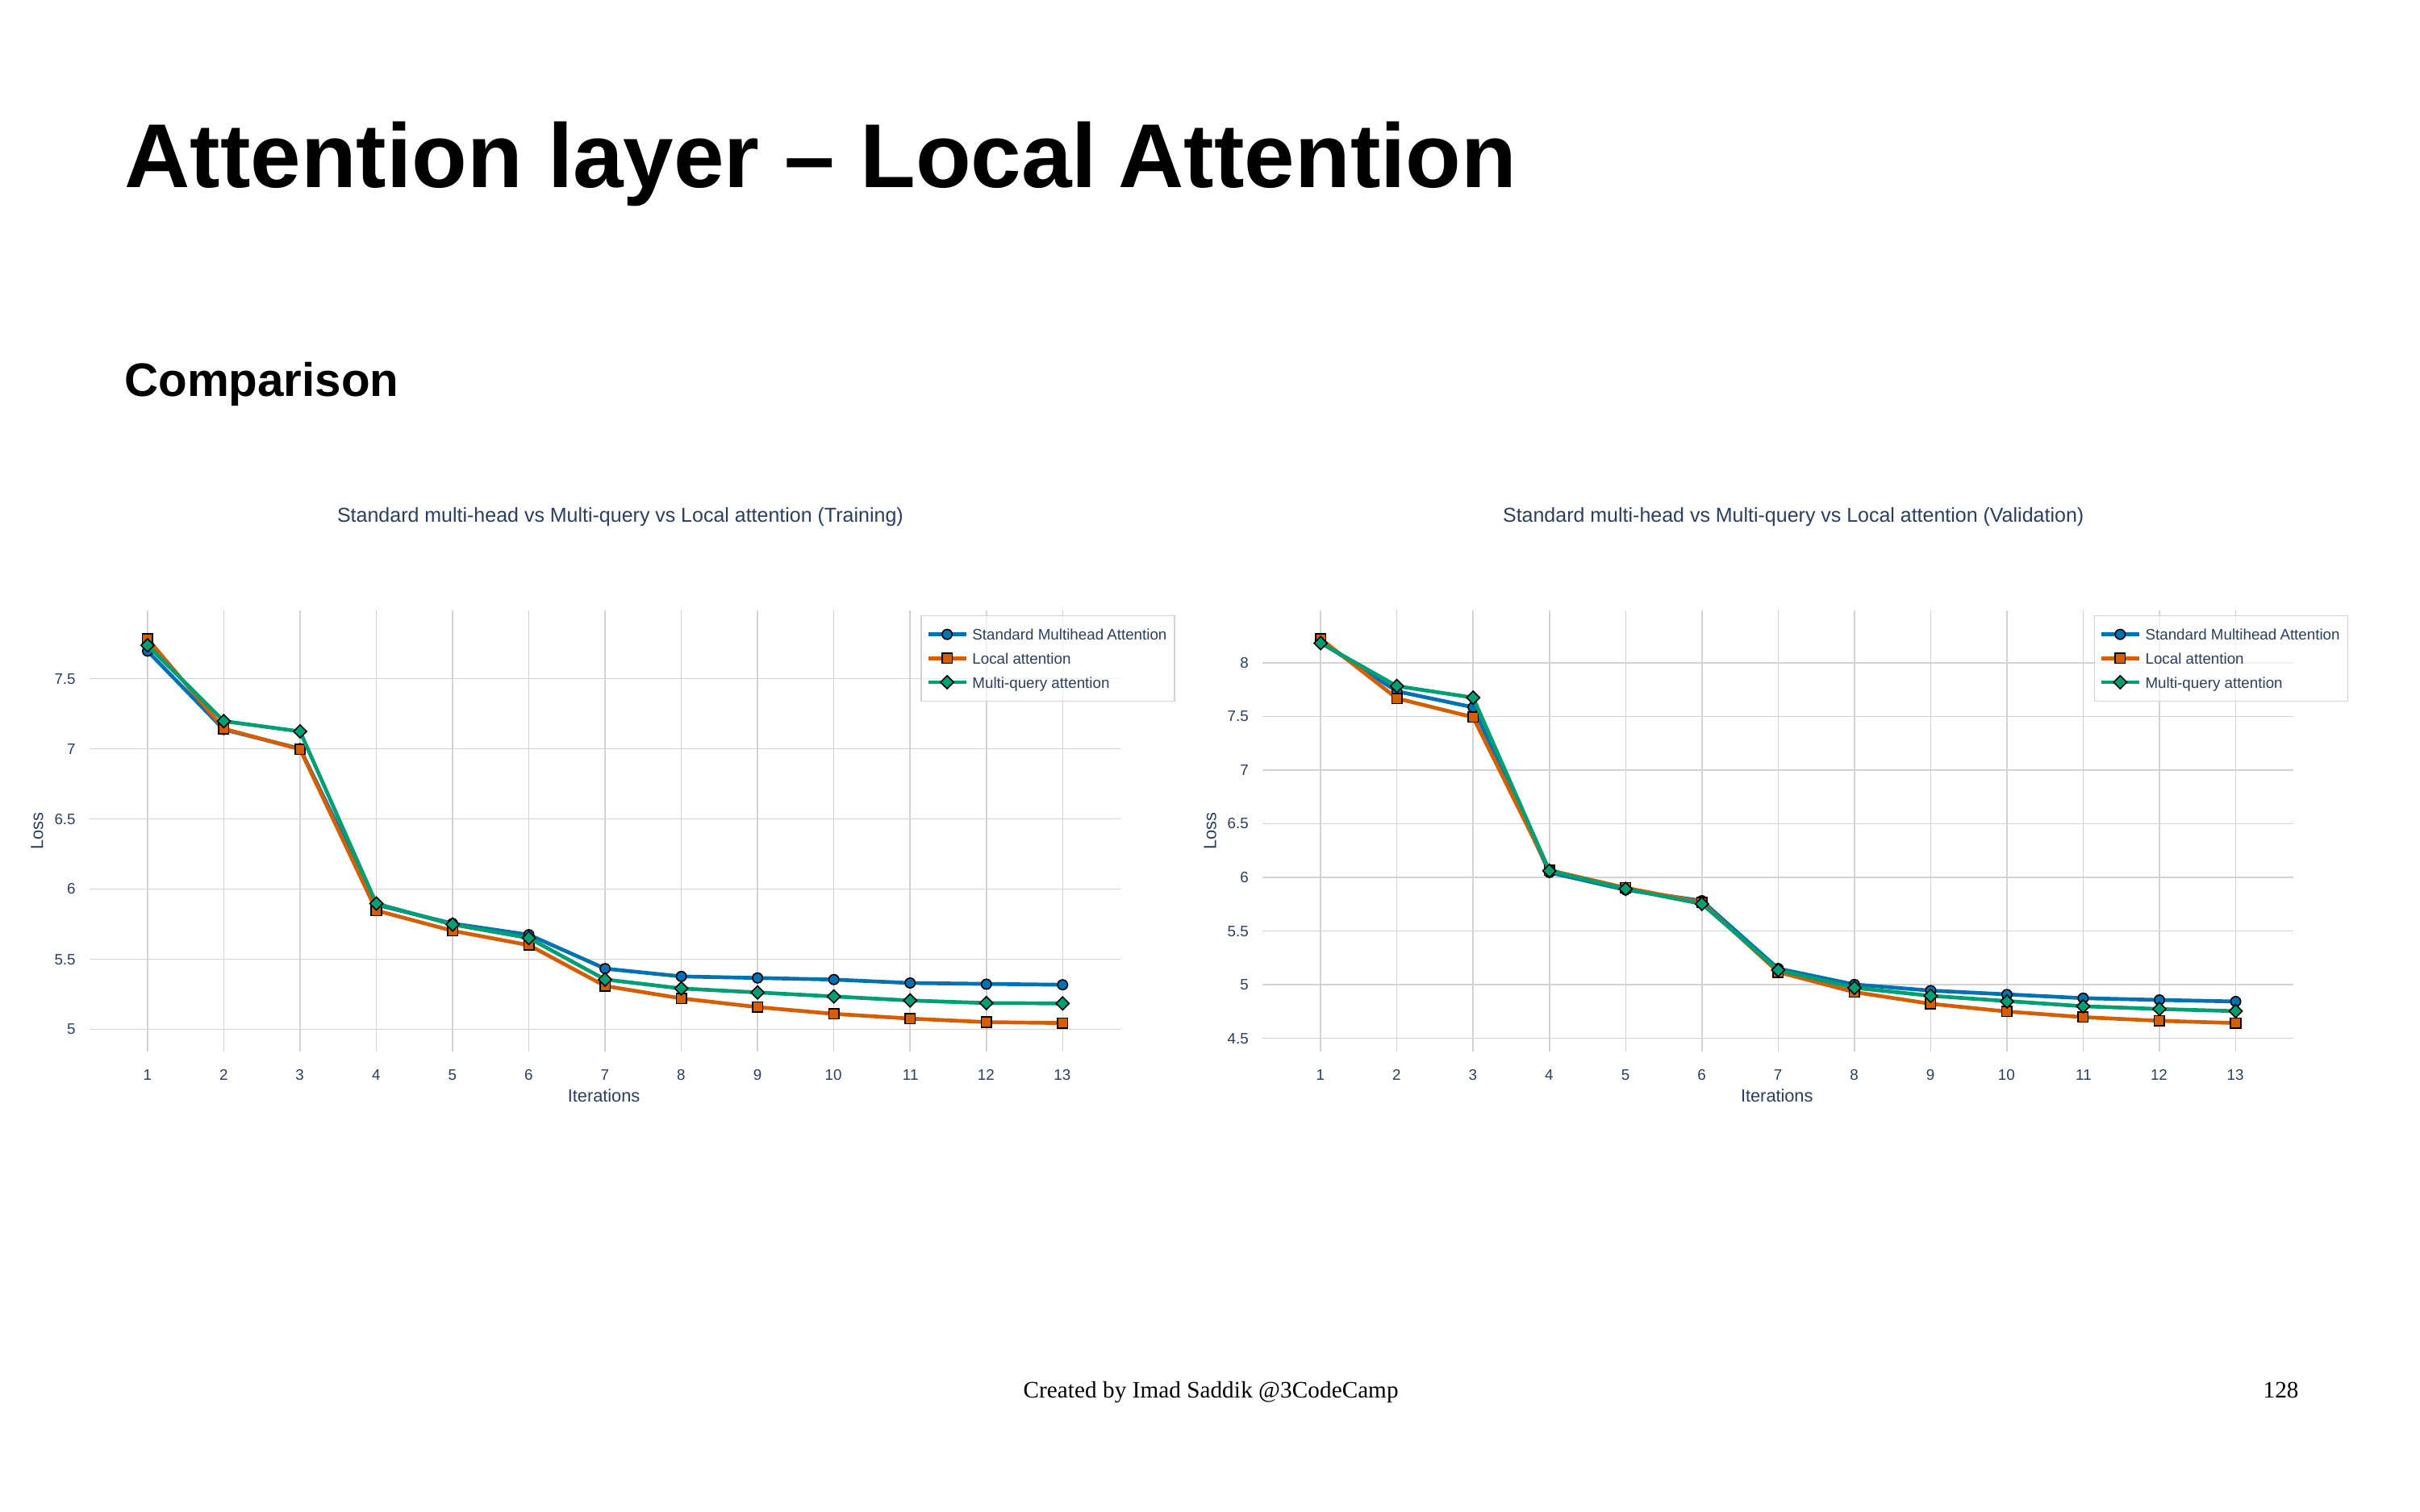

Attention layer – Local Attention
Comparison
Created by Imad Saddik @3CodeCamp
128